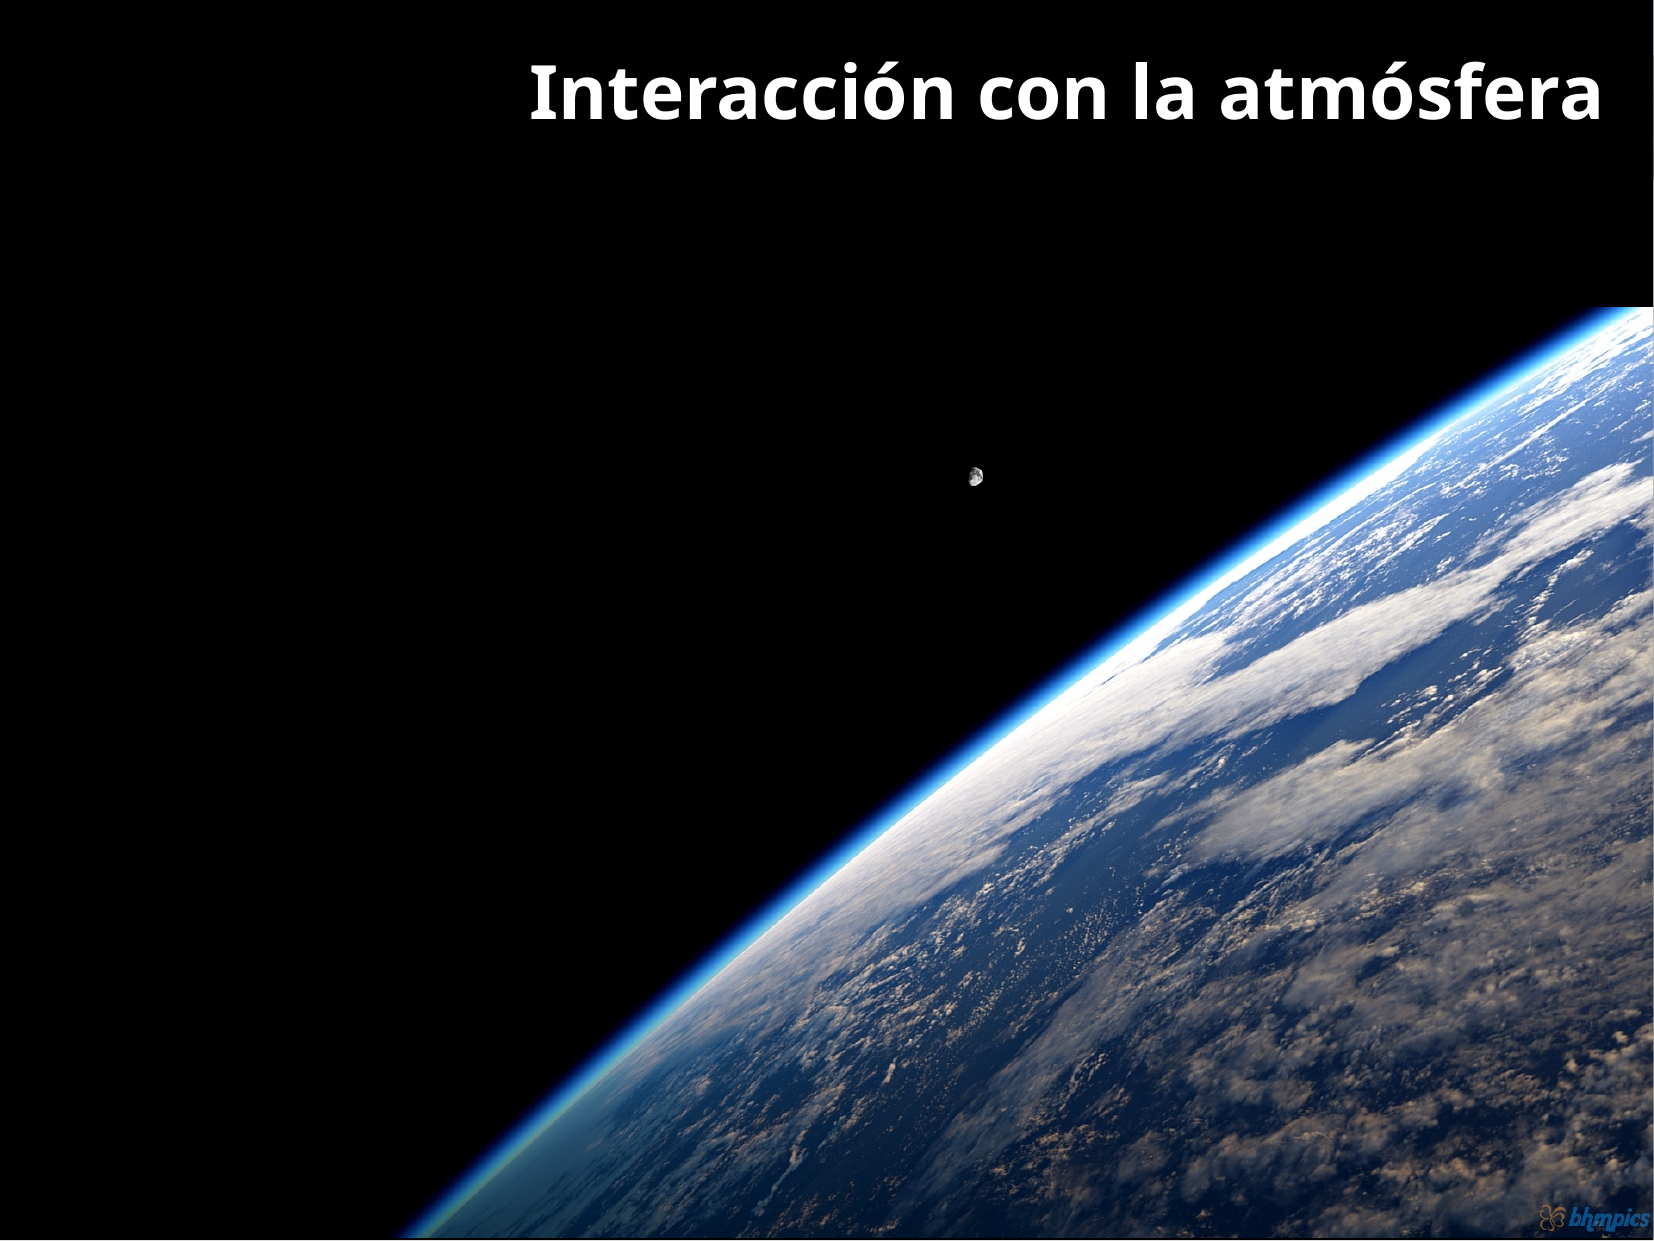

# Interacción con la atmósfera
ITeDA 2017
Asorey - AP - U02 - EAS
26